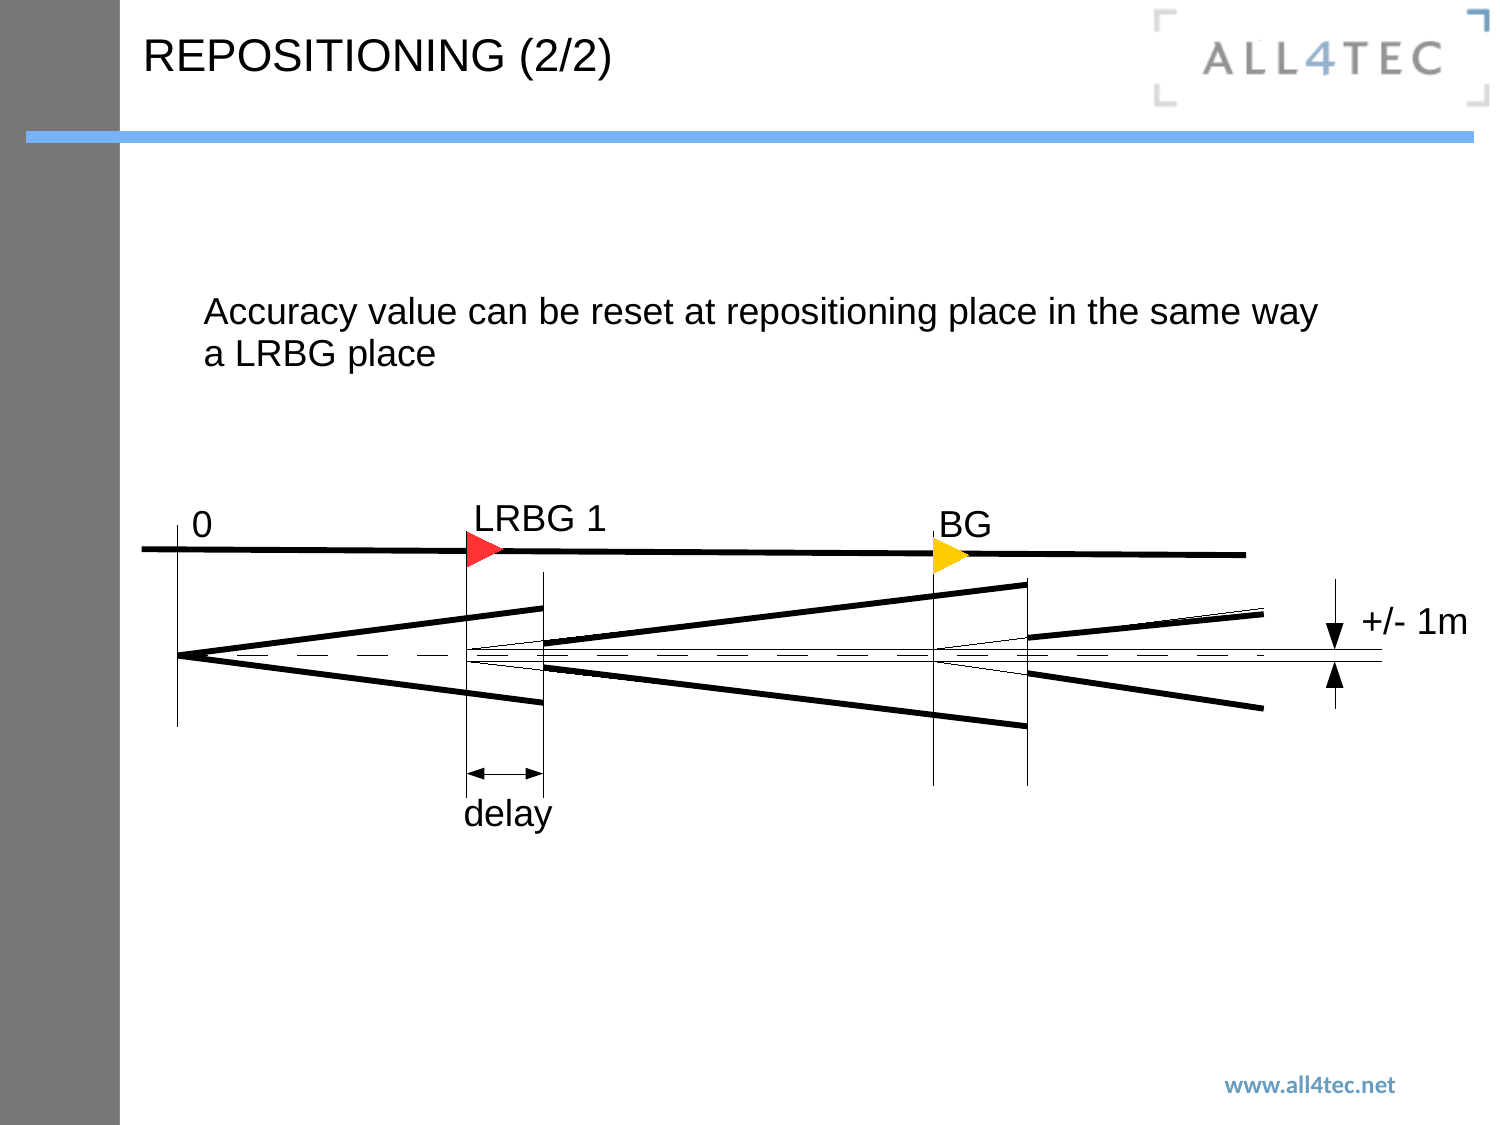

# REPOSITIONING (2/2)
Accuracy value can be reset at repositioning place in the same way
a LRBG place
LRBG 1
0
BG
+/- 1m
delay